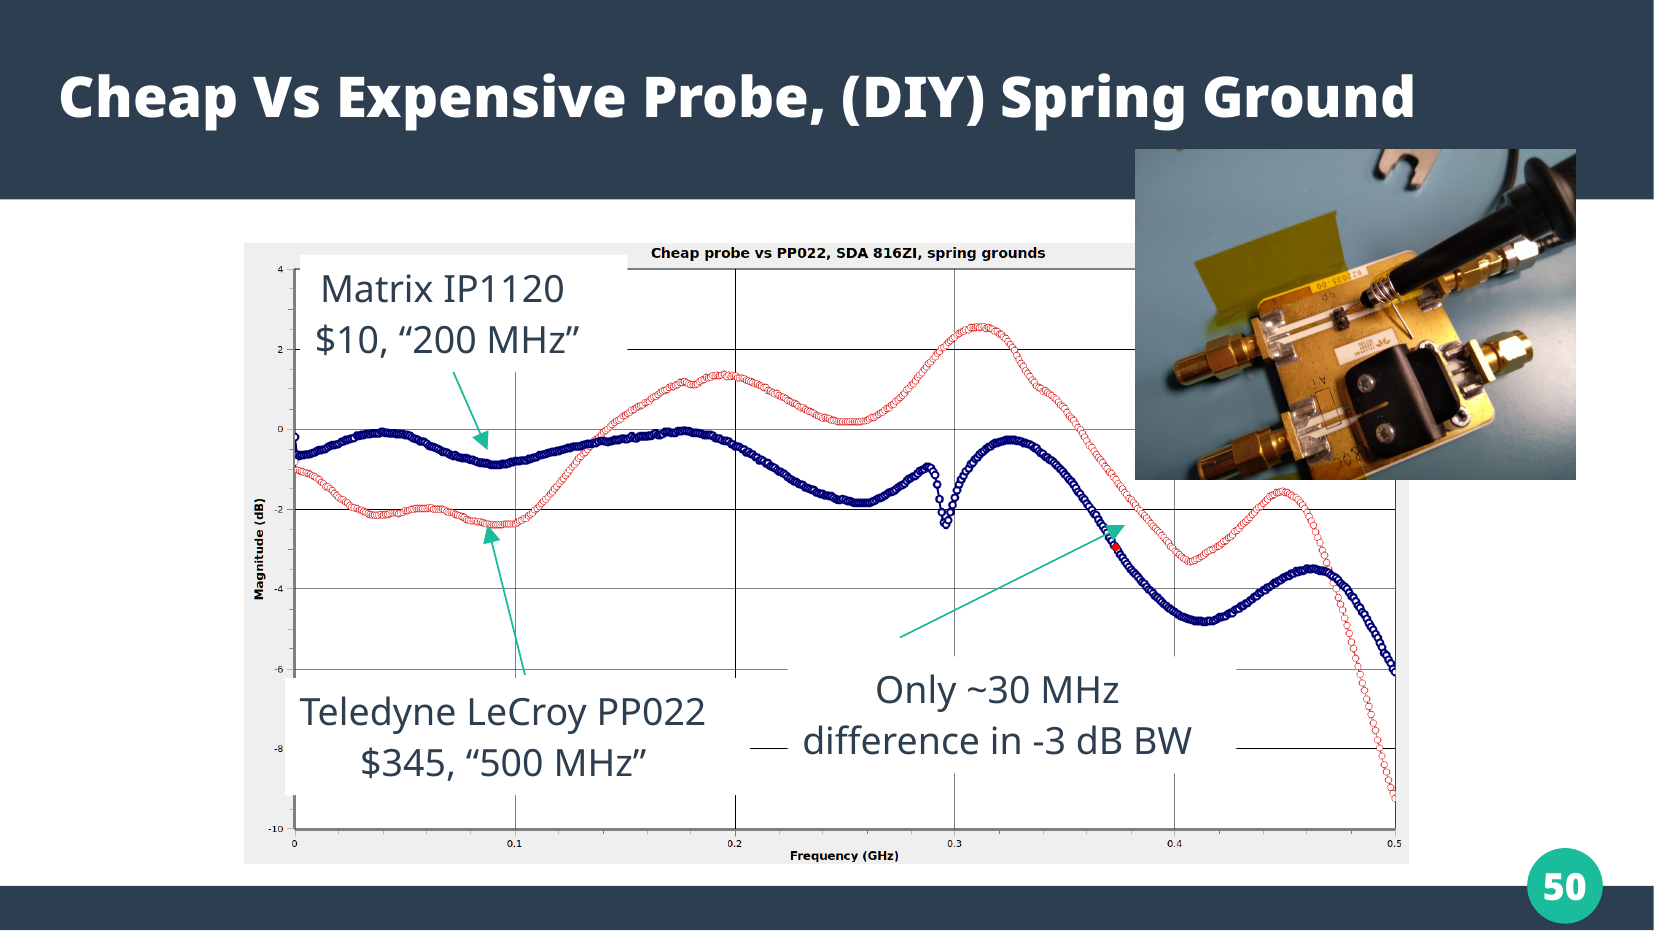

# Cheap Vs Expensive Probe, (DIY) Spring Ground
Matrix IP1120
$10, “200 MHz”
Only ~30 MHz
difference in -3 dB BW
Teledyne LeCroy PP022
$345, “500 MHz”